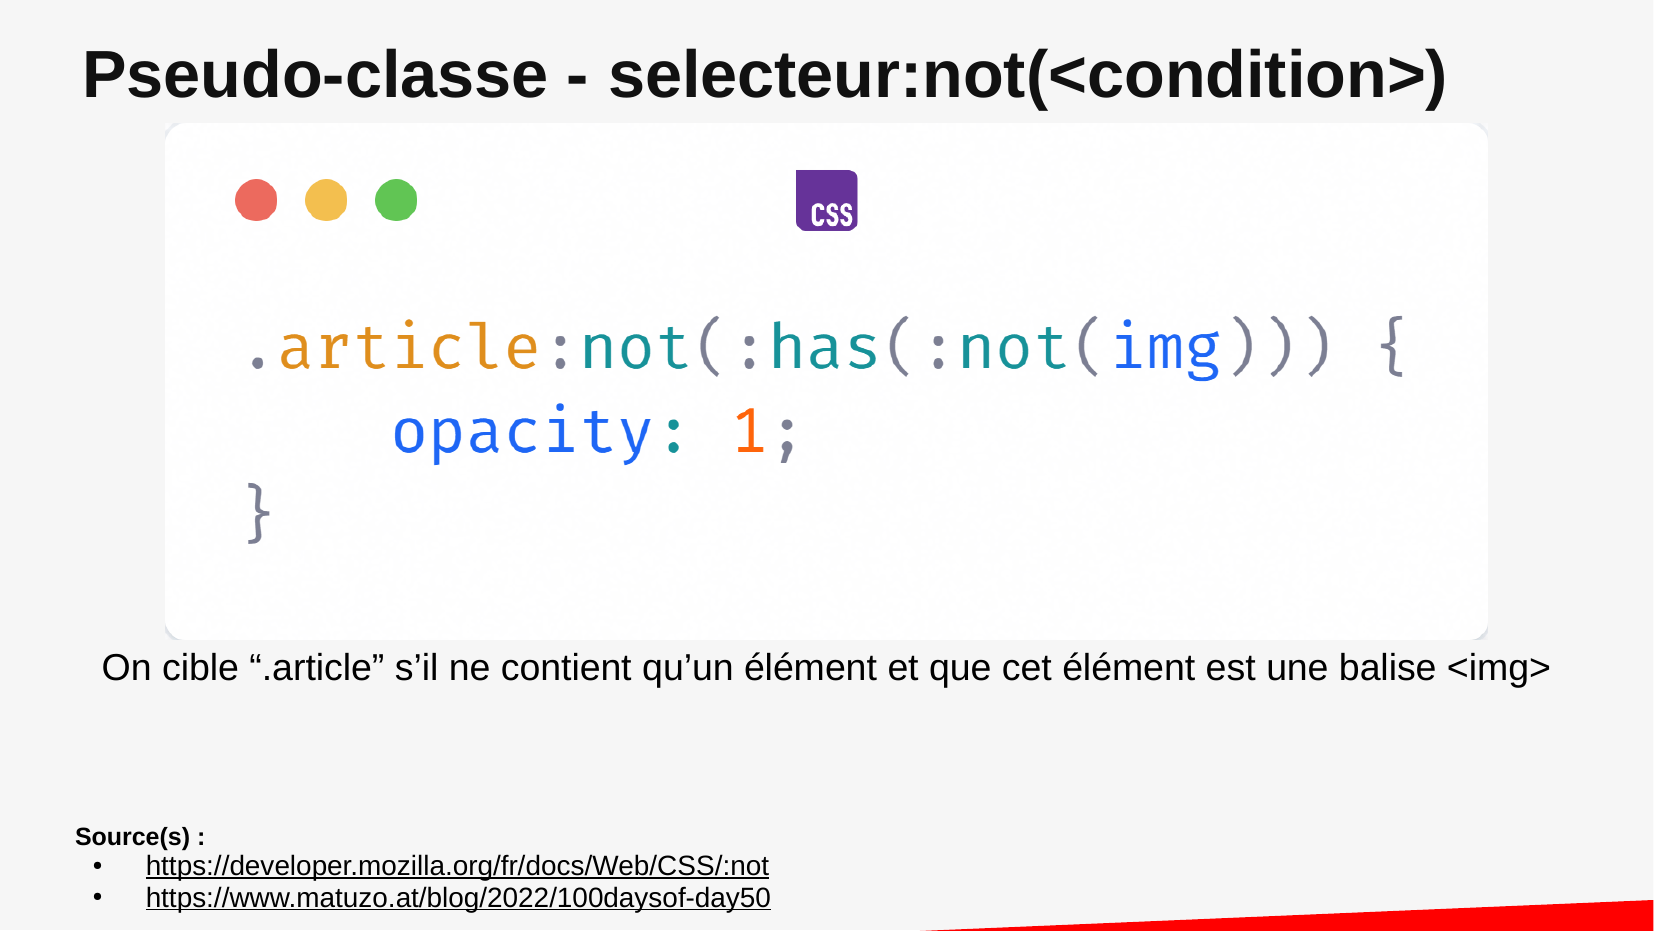

# Pseudo-classe - selecteur:not(<condition>)
On cible “.article” s’il ne contient qu’un élément et que cet élément est une balise <img>
Source(s) :
https://developer.mozilla.org/fr/docs/Web/CSS/:not
https://www.matuzo.at/blog/2022/100daysof-day50